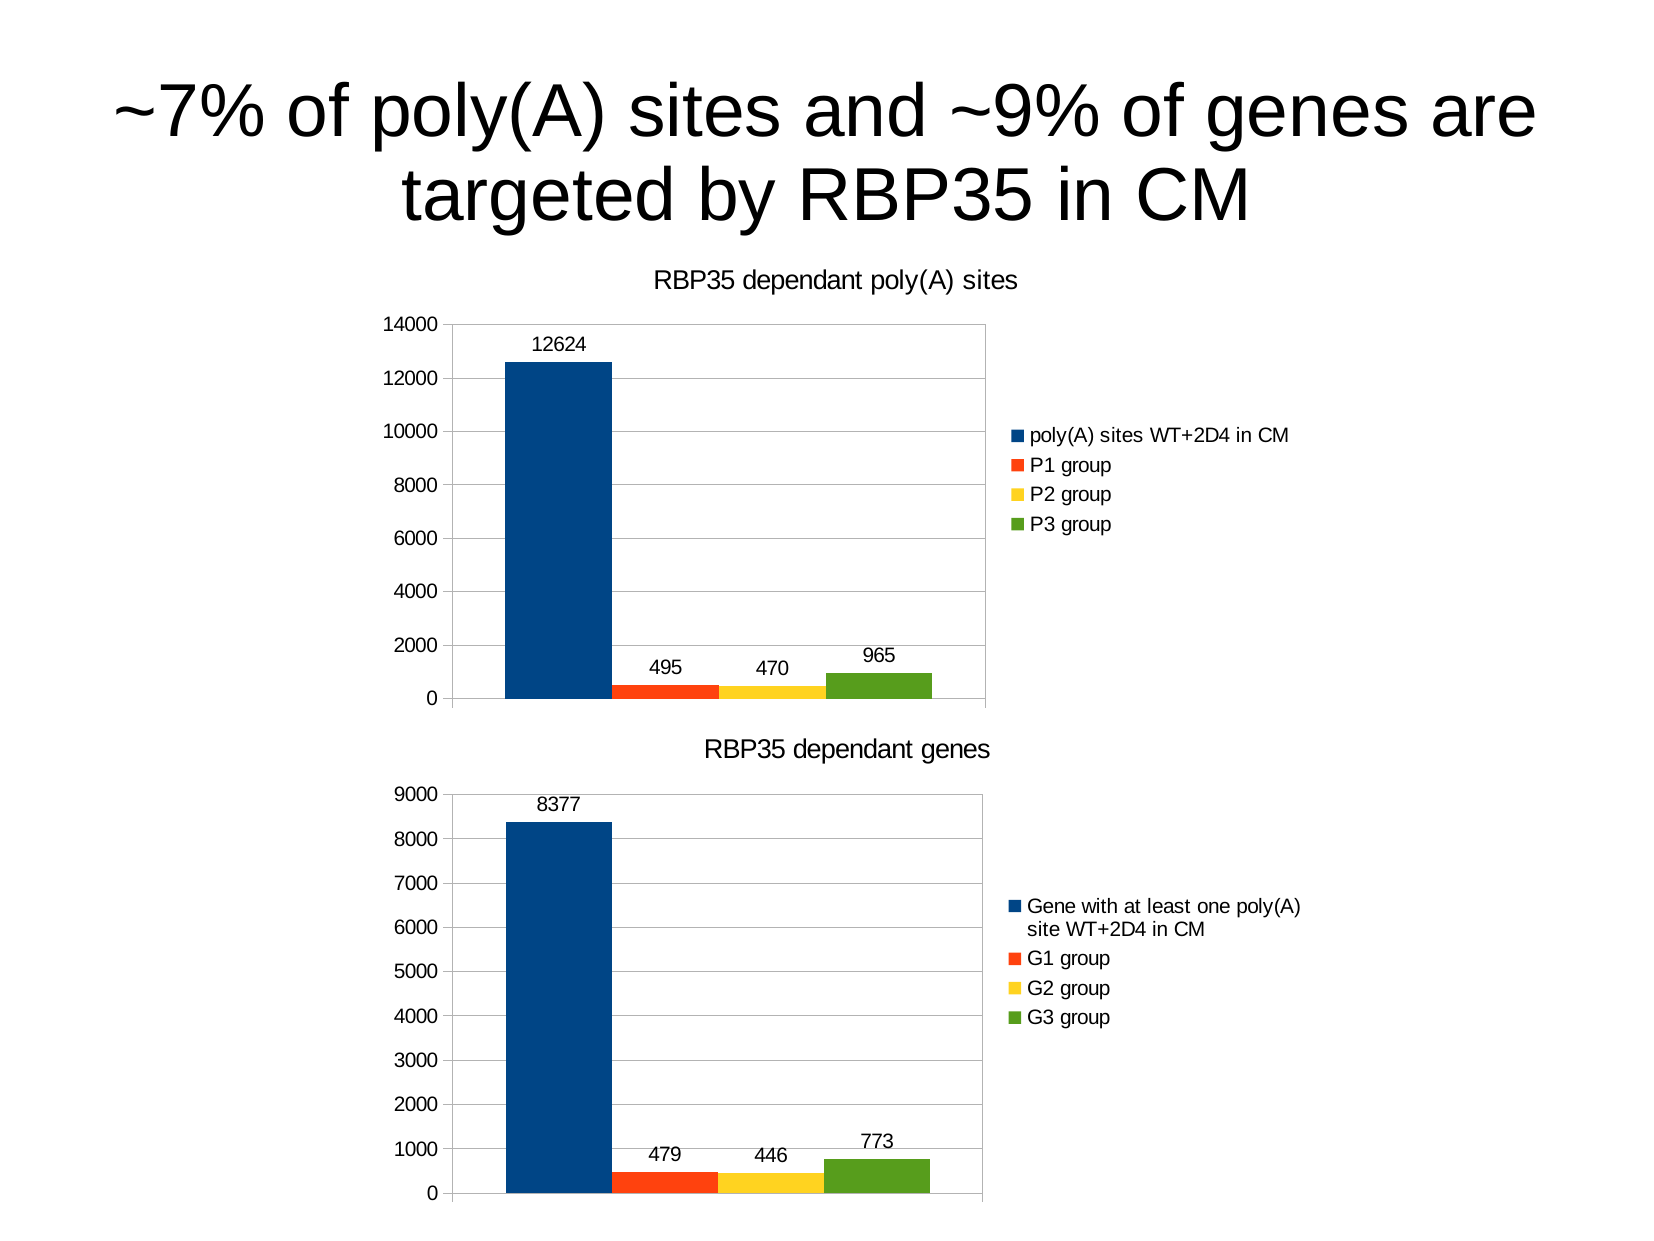

# ~7% of poly(A) sites and ~9% of genes are targeted by RBP35 in CM
### Chart: RBP35 dependant poly(A) sites
| Category | poly(A) sites WT+2D4 in CM | P1 group | P2 group | P3 group |
|---|---|---|---|---|
| None | 12624.0 | 495.0 | 470.0 | 965.0 |
### Chart: RBP35 dependant genes
| Category | Gene with at least one poly(A) site WT+2D4 in CM | G1 group | G2 group | G3 group |
|---|---|---|---|---|
| None | 8377.0 | 479.0 | 446.0 | 773.0 |